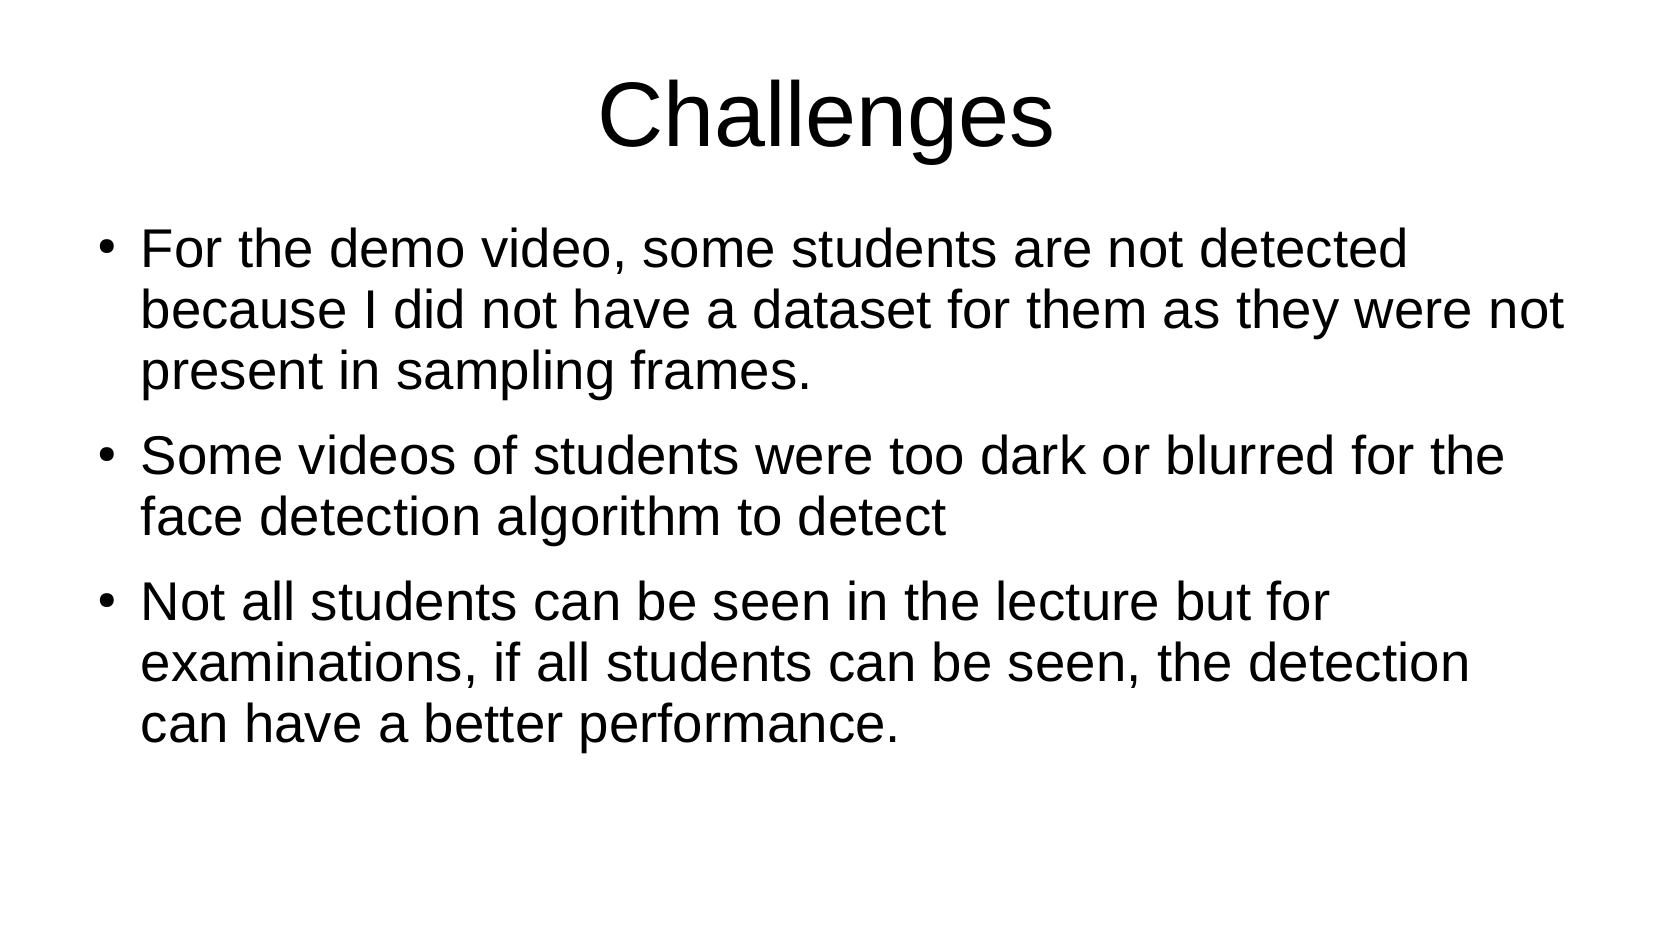

# Challenges
For the demo video, some students are not detected because I did not have a dataset for them as they were not present in sampling frames.
Some videos of students were too dark or blurred for the face detection algorithm to detect
Not all students can be seen in the lecture but for examinations, if all students can be seen, the detection can have a better performance.